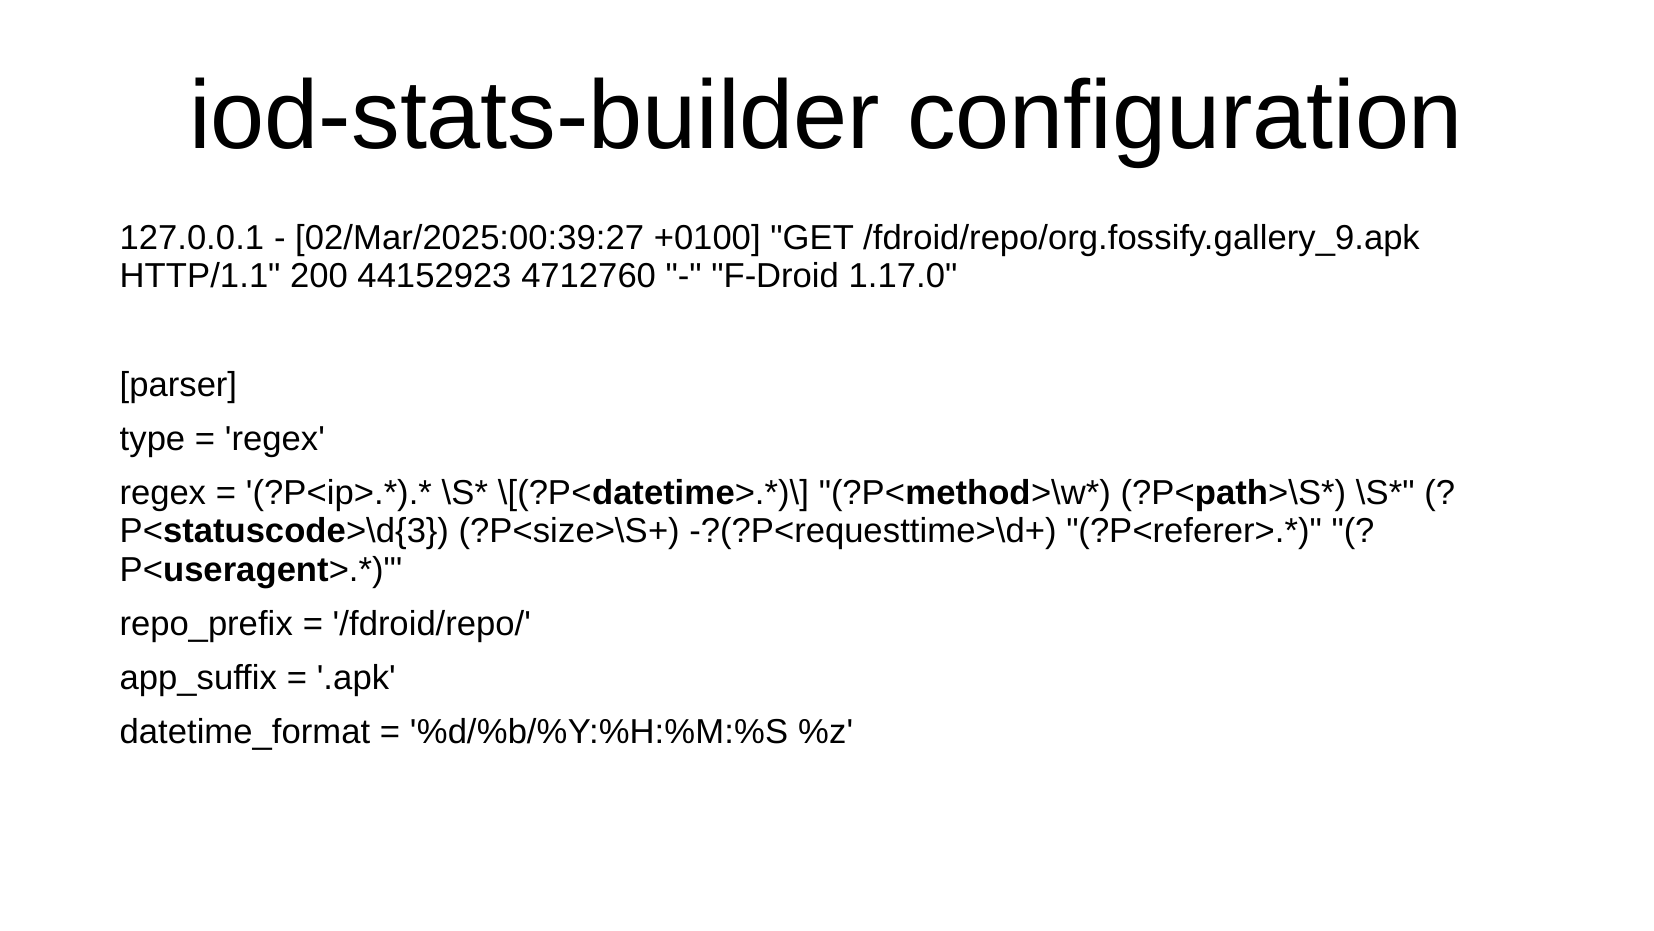

# iod-stats-builder configuration
127.0.0.1 - [02/Mar/2025:00:39:27 +0100] "GET /fdroid/repo/org.fossify.gallery_9.apk HTTP/1.1" 200 44152923 4712760 "-" "F-Droid 1.17.0"
[parser]
type = 'regex'
regex = '(?P<ip>.*).* \S* \[(?P<datetime>.*)\] "(?P<method>\w*) (?P<path>\S*) \S*" (?P<statuscode>\d{3}) (?P<size>\S+) -?(?P<requesttime>\d+) "(?P<referer>.*)" "(?P<useragent>.*)"'
repo_prefix = '/fdroid/repo/'
app_suffix = '.apk'
datetime_format = '%d/%b/%Y:%H:%M:%S %z'